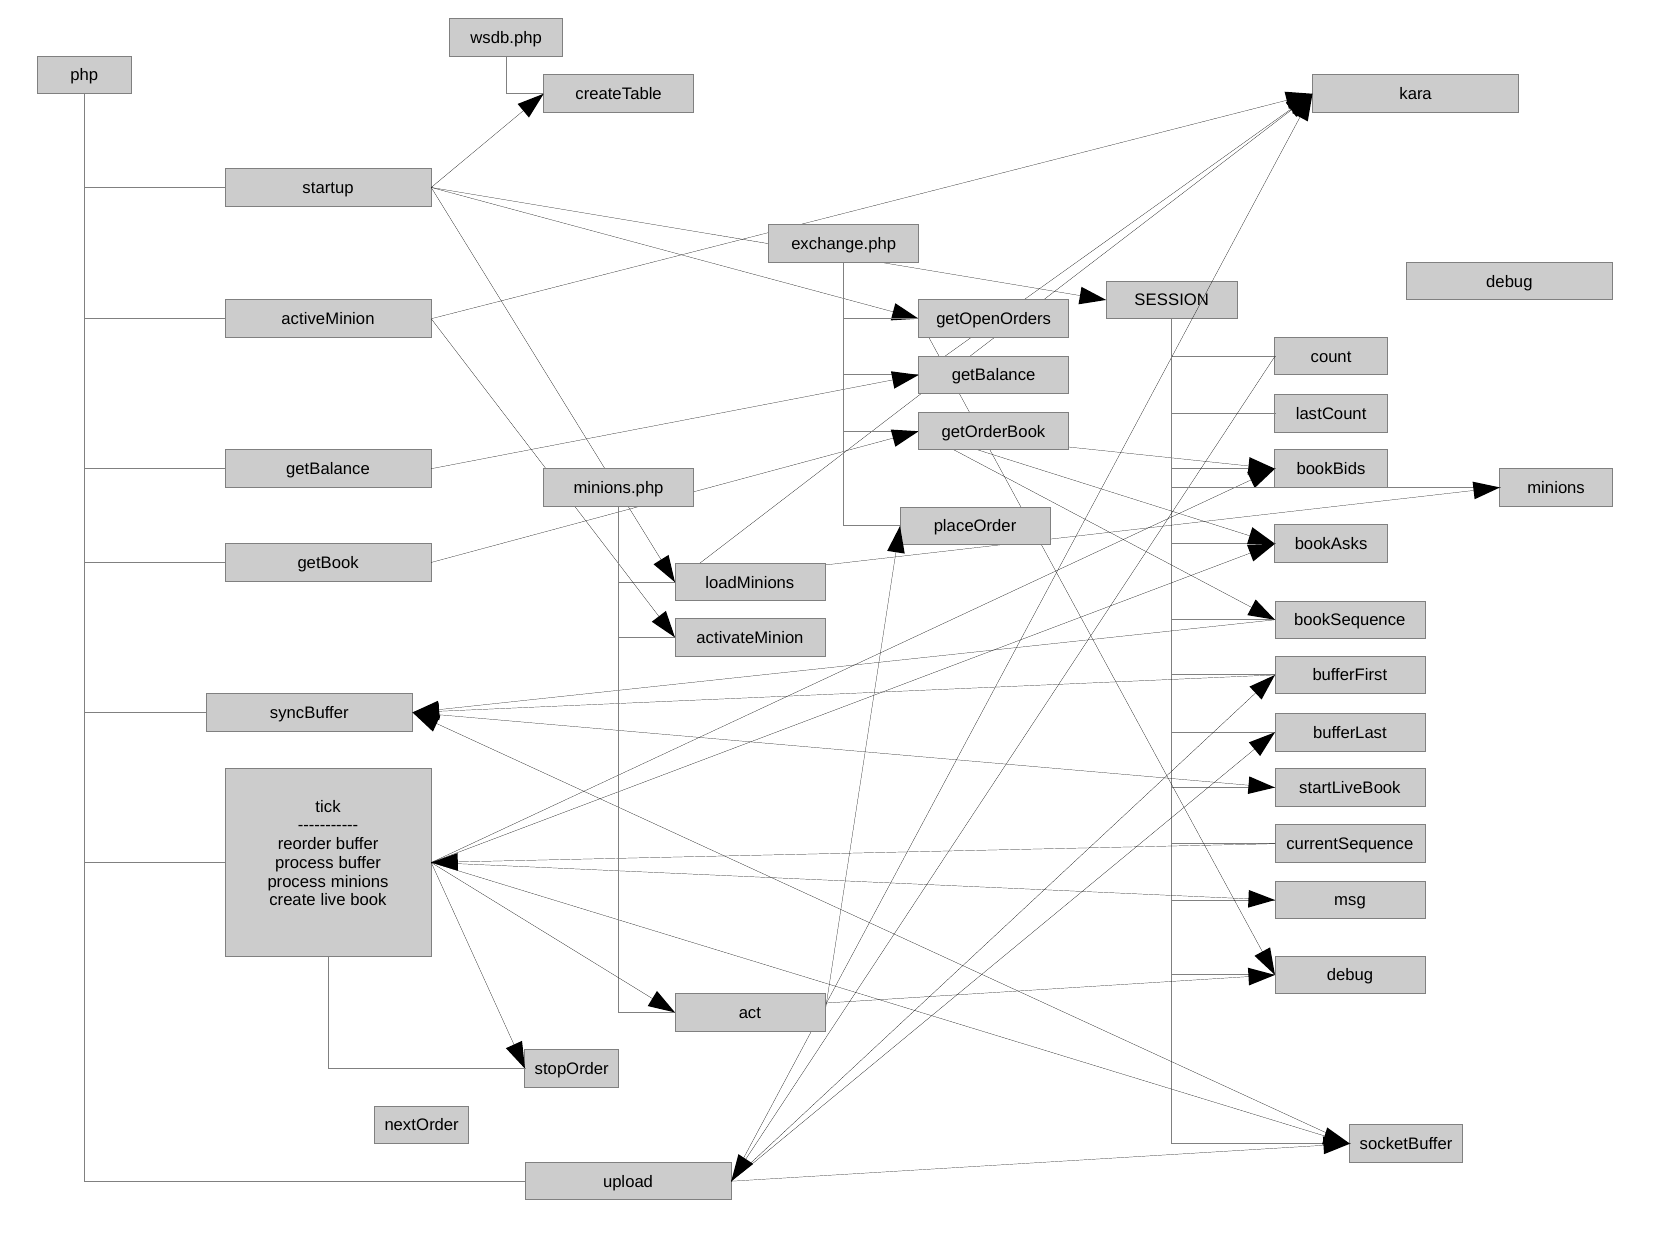

wsdb.php
php
createTable
kara
startup
exchange.php
debug
SESSION
activeMinion
getOpenOrders
count
getBalance
lastCount
getOrderBook
getBalance
bookBids
minions.php
minions
placeOrder
bookAsks
getBook
loadMinions
bookSequence
activateMinion
bufferFirst
syncBuffer
bufferLast
tick
-----------
reorder buffer
process buffer
process minions
create live book
startLiveBook
currentSequence
msg
debug
act
stopOrder
nextOrder
socketBuffer
upload